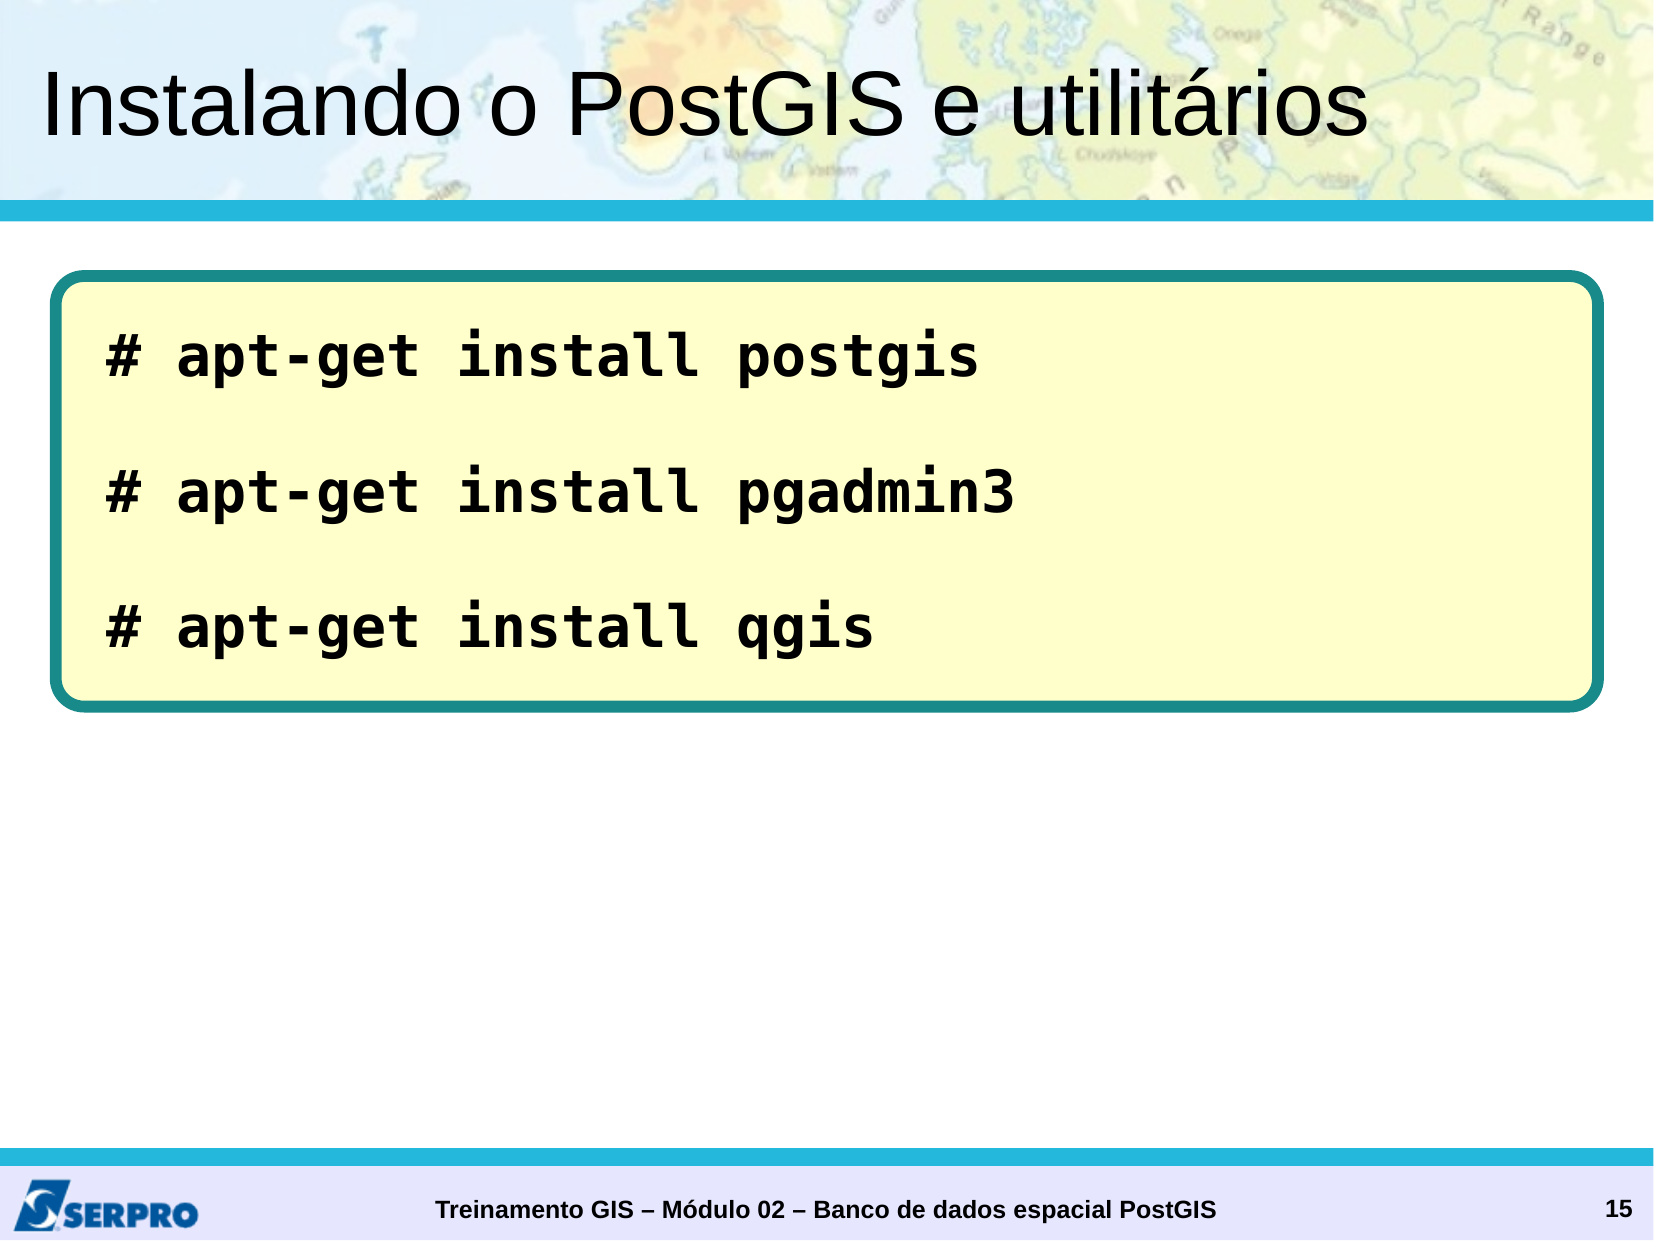

# Instalando o PostGIS e utilitários
# apt-get install postgis
# apt-get install pgadmin3
# apt-get install qgis
15
Treinamento GIS – Módulo 02 – Banco de dados espacial PostGIS